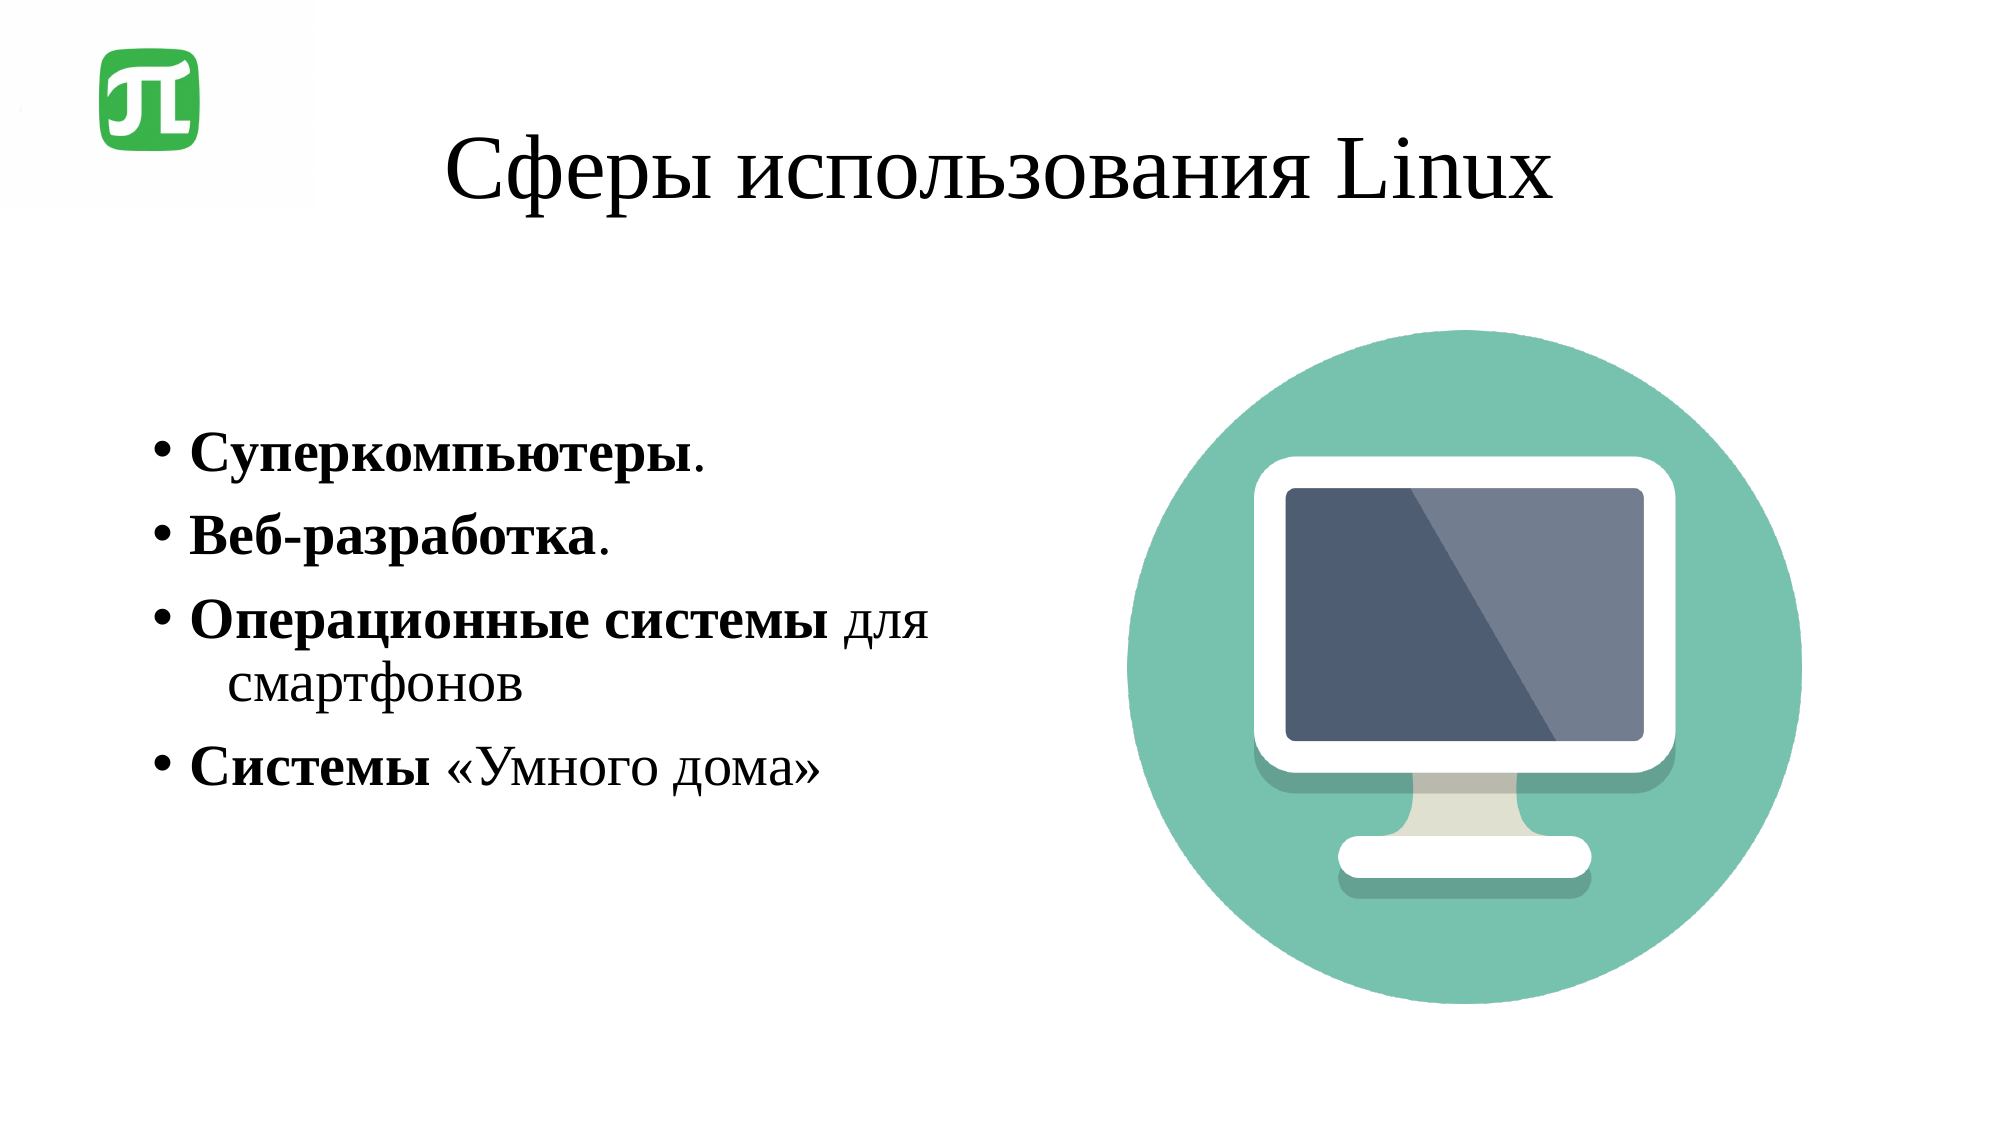

# Сферы использования Linux
Суперкомпьютеры.
Веб-разработка.
Операционные системы для смартфонов
Системы «Умного дома»